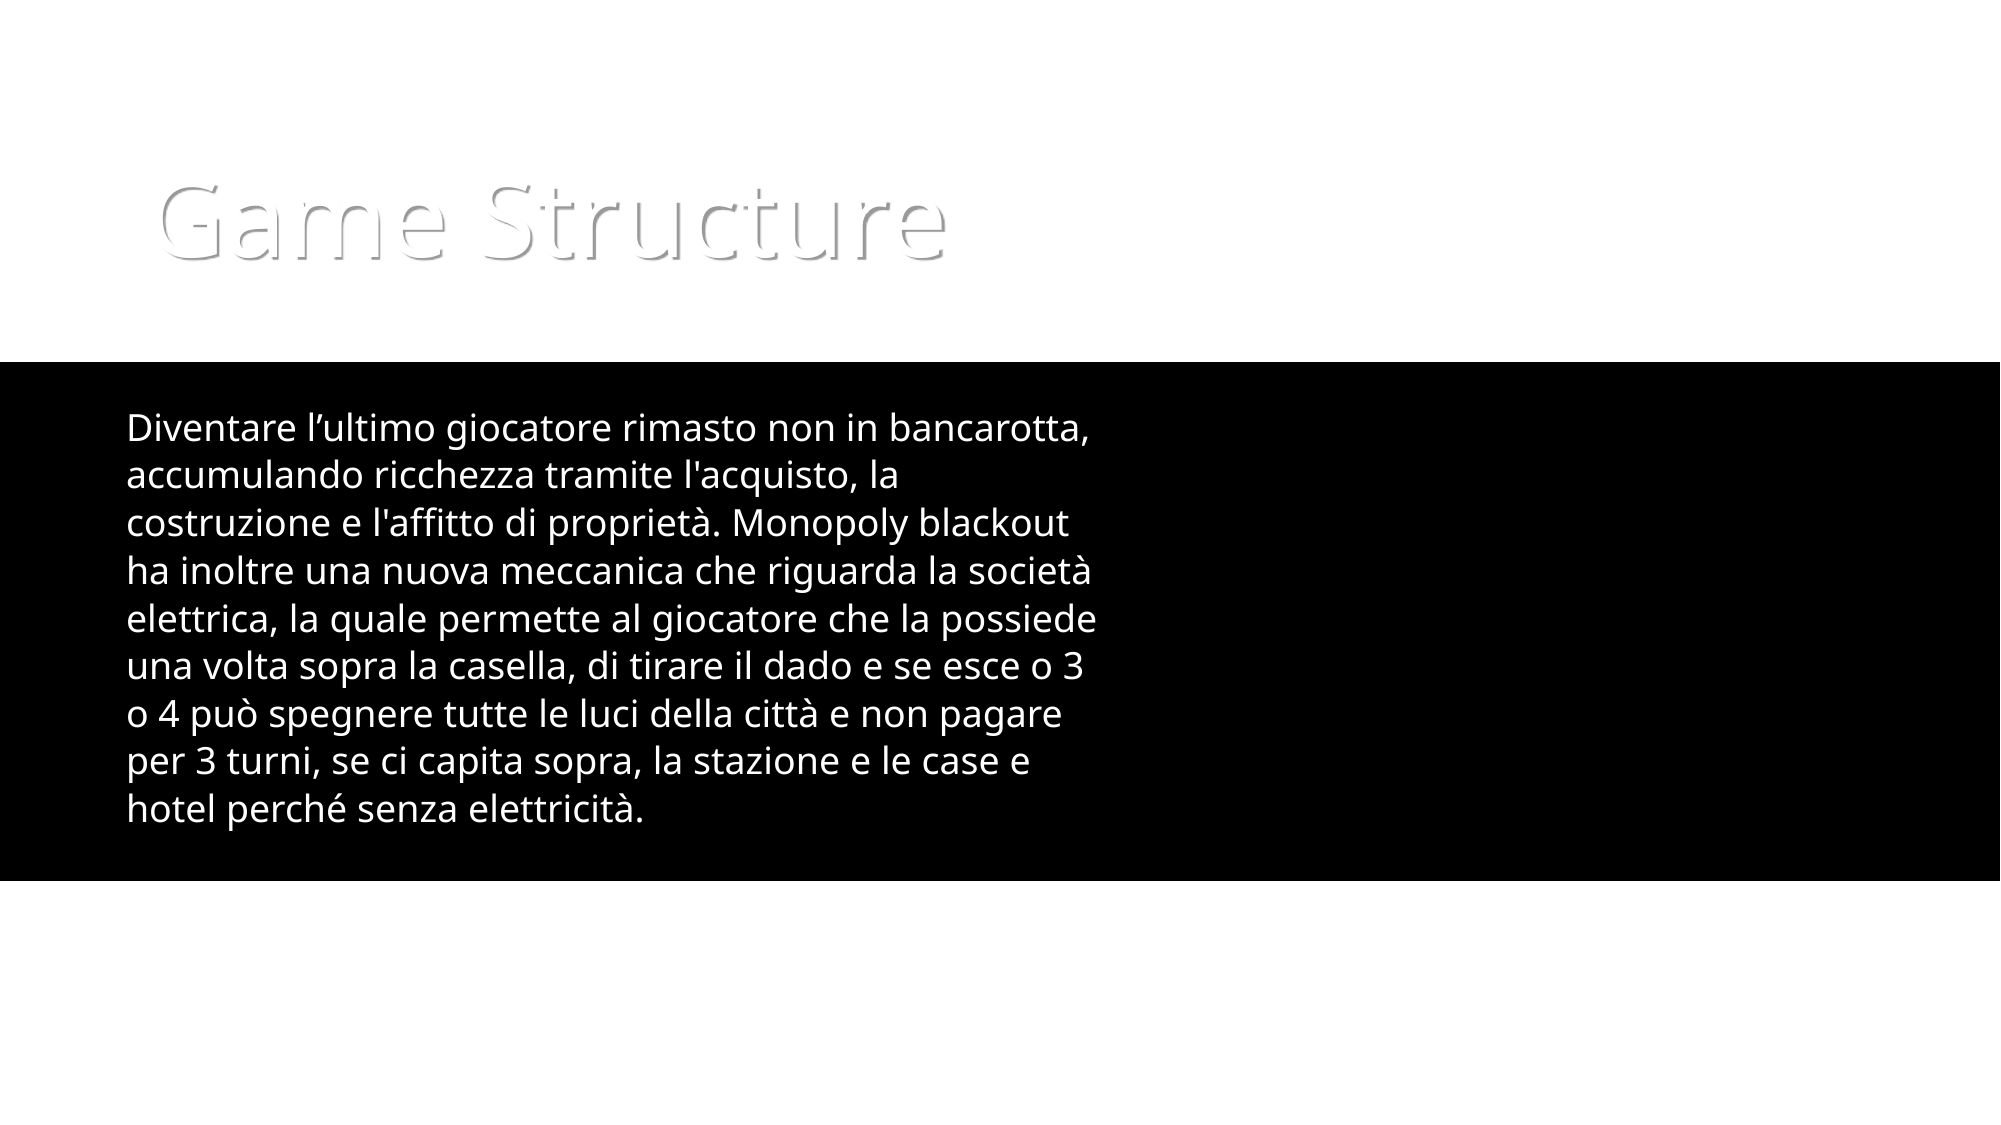

# Game Structure
Diventare l’ultimo giocatore rimasto non in bancarotta, accumulando ricchezza tramite l'acquisto, la costruzione e l'affitto di proprietà. Monopoly blackout ha inoltre una nuova meccanica che riguarda la società elettrica, la quale permette al giocatore che la possiede una volta sopra la casella, di tirare il dado e se esce o 3 o 4 può spegnere tutte le luci della città e non pagare per 3 turni, se ci capita sopra, la stazione e le case e hotel perché senza elettricità.